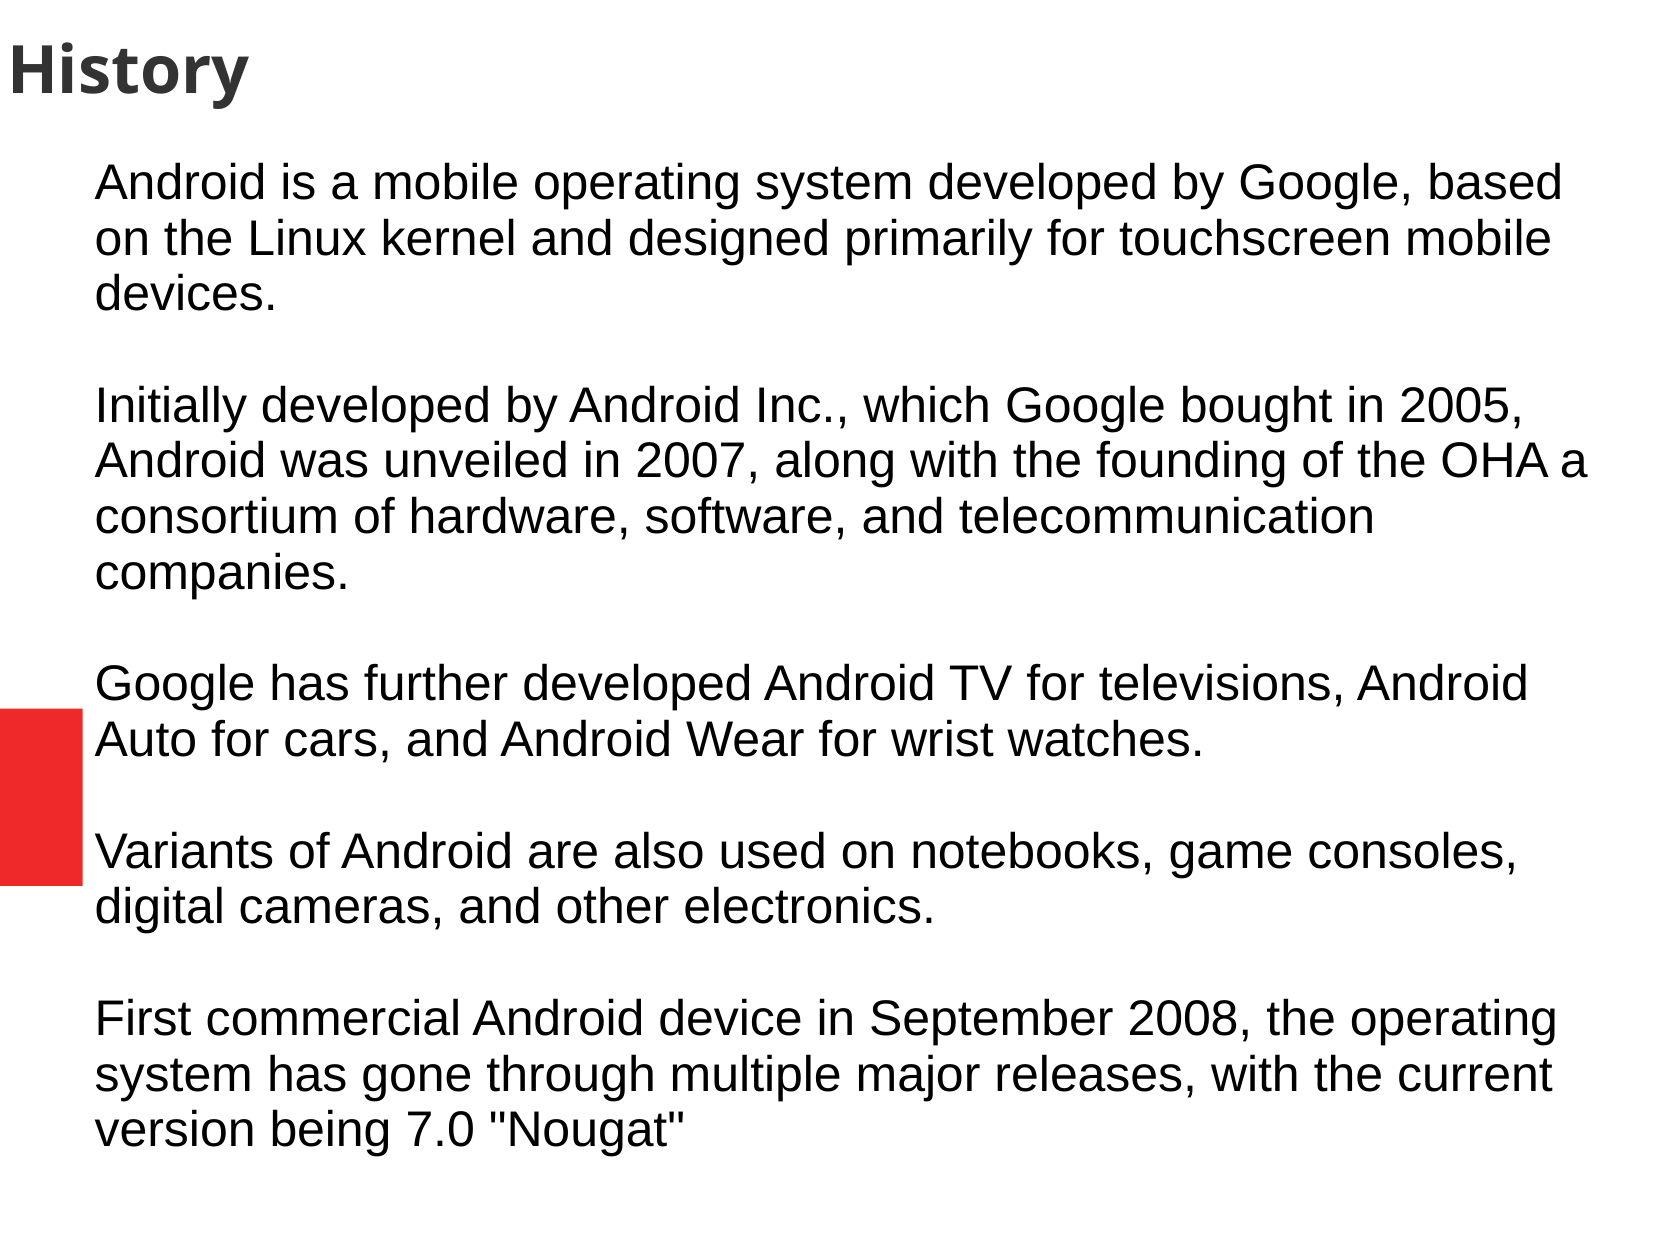

History
# Android is a mobile operating system developed by Google, based on the Linux kernel and designed primarily for touchscreen mobile devices.
Initially developed by Android Inc., which Google bought in 2005, Android was unveiled in 2007, along with the founding of the OHA a consortium of hardware, software, and telecommunication companies.
Google has further developed Android TV for televisions, Android Auto for cars, and Android Wear for wrist watches.
Variants of Android are also used on notebooks, game consoles, digital cameras, and other electronics.
First commercial Android device in September 2008, the operating system has gone through multiple major releases, with the current version being 7.0 "Nougat"